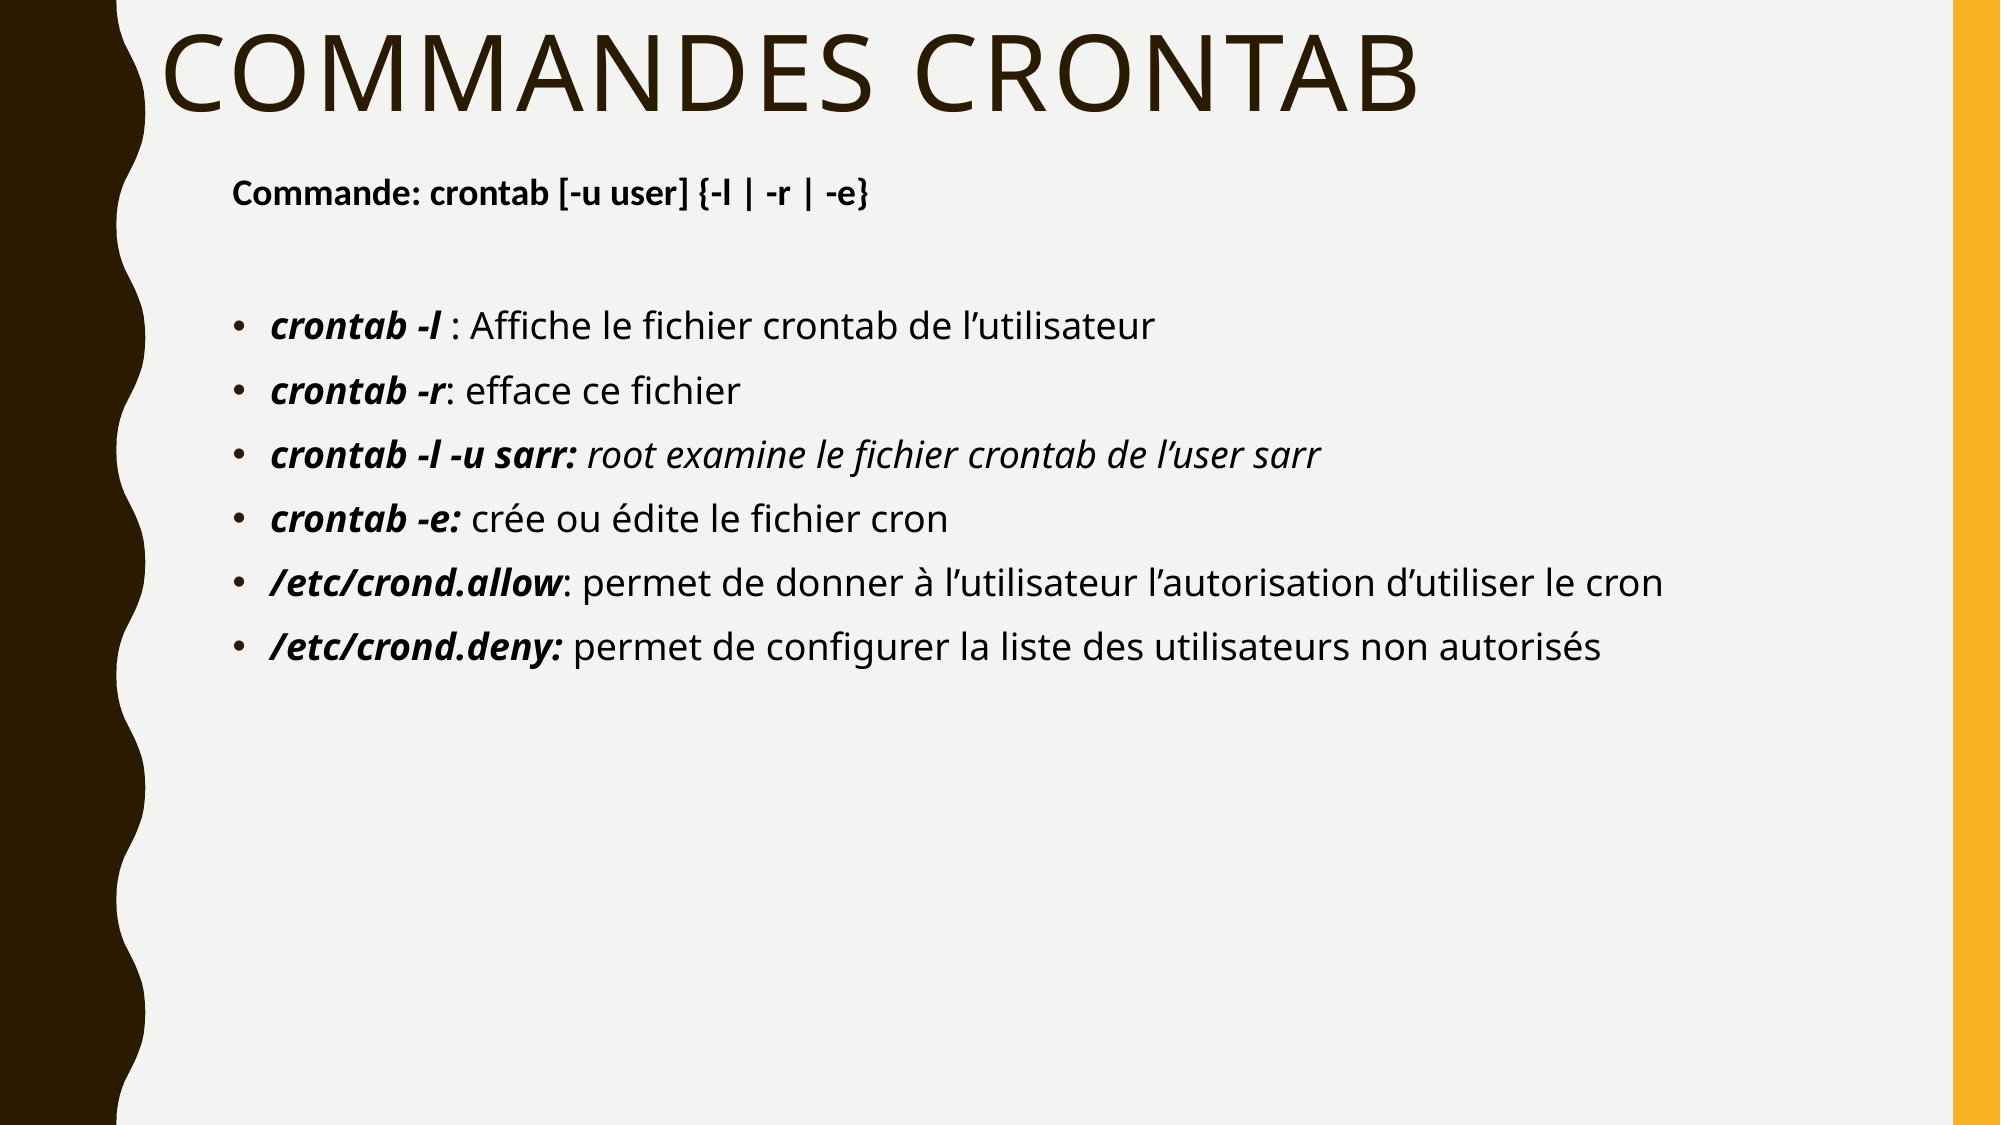

# Commandes crontab
Commande: crontab [-u user] {-l | -r | -e}
crontab -l : Affiche le fichier crontab de l’utilisateur
crontab -r: efface ce fichier
crontab -l -u sarr: root examine le fichier crontab de l’user sarr
crontab -e: crée ou édite le fichier cron
/etc/crond.allow: permet de donner à l’utilisateur l’autorisation d’utiliser le cron
/etc/crond.deny: permet de configurer la liste des utilisateurs non autorisés